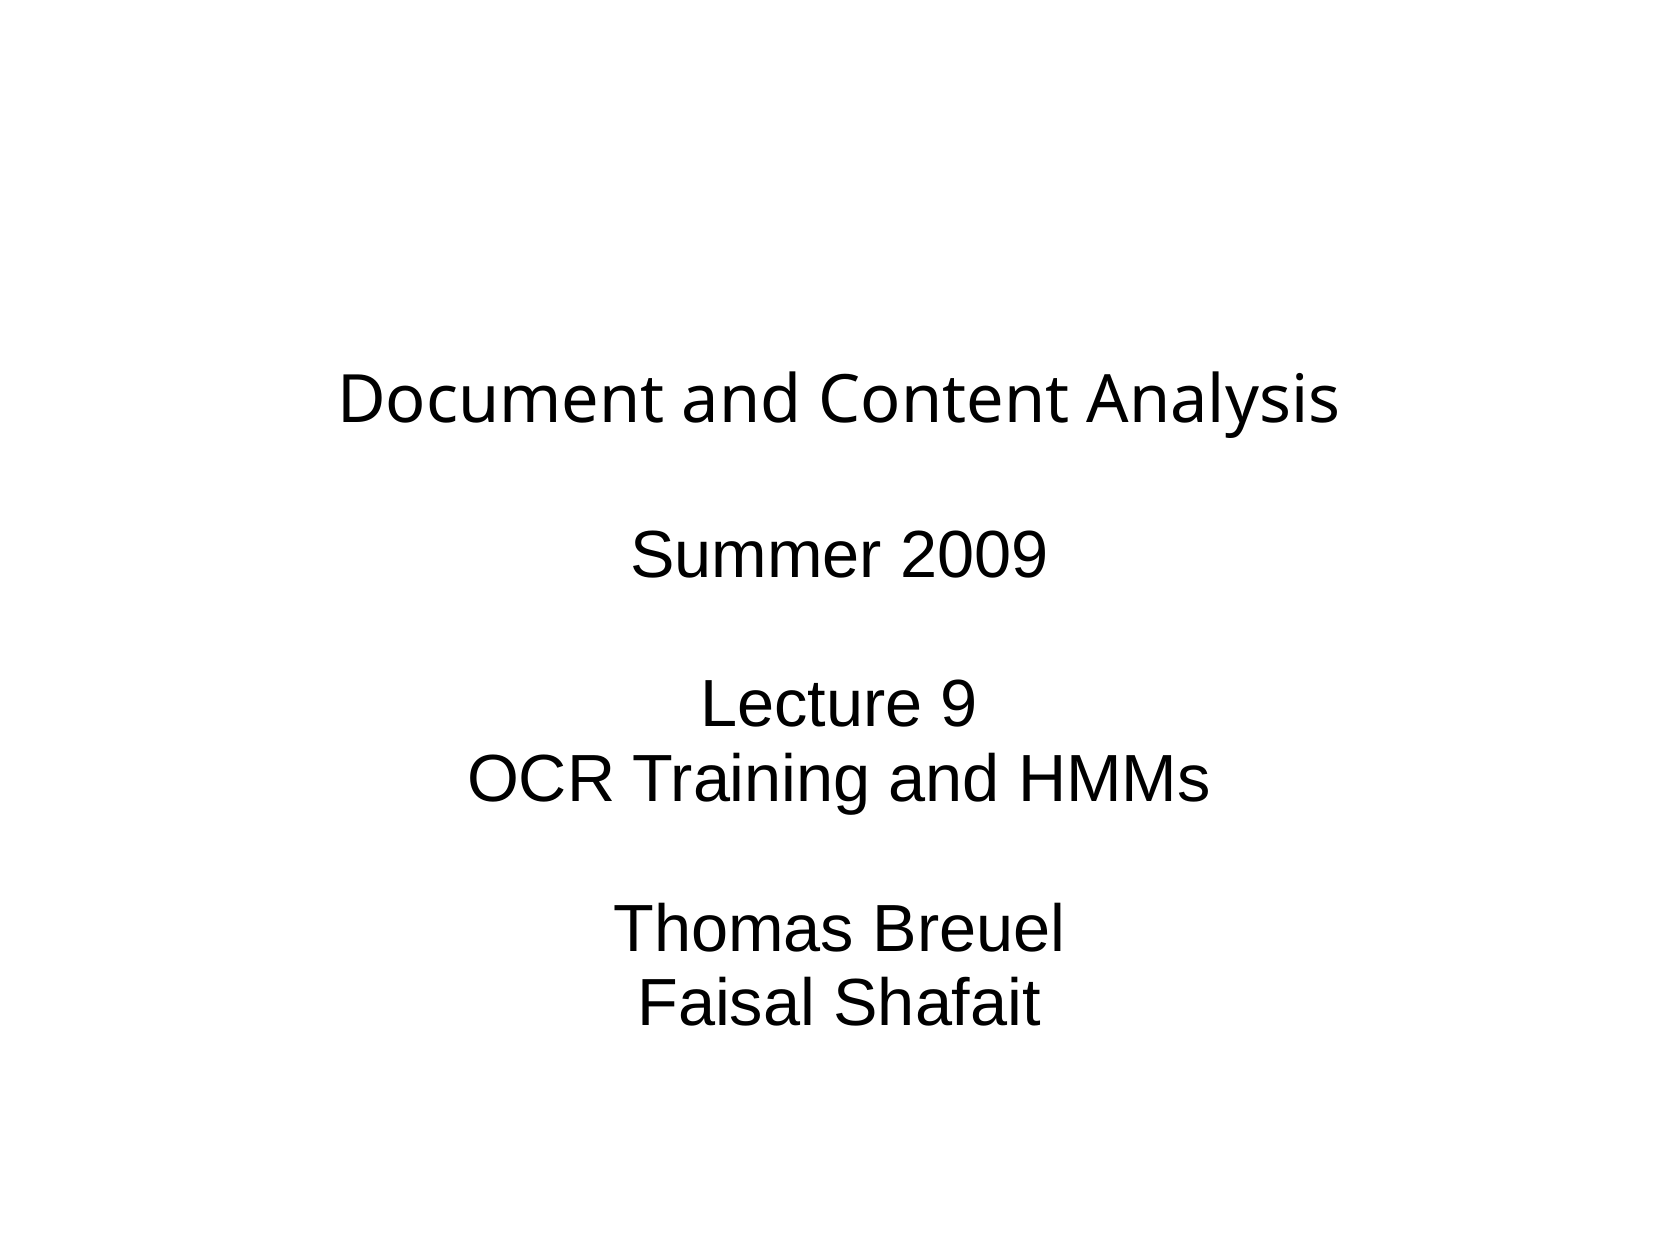

#
Document and Content Analysis
Summer 2009
Lecture 9
OCR Training and HMMs
Thomas Breuel
Faisal Shafait